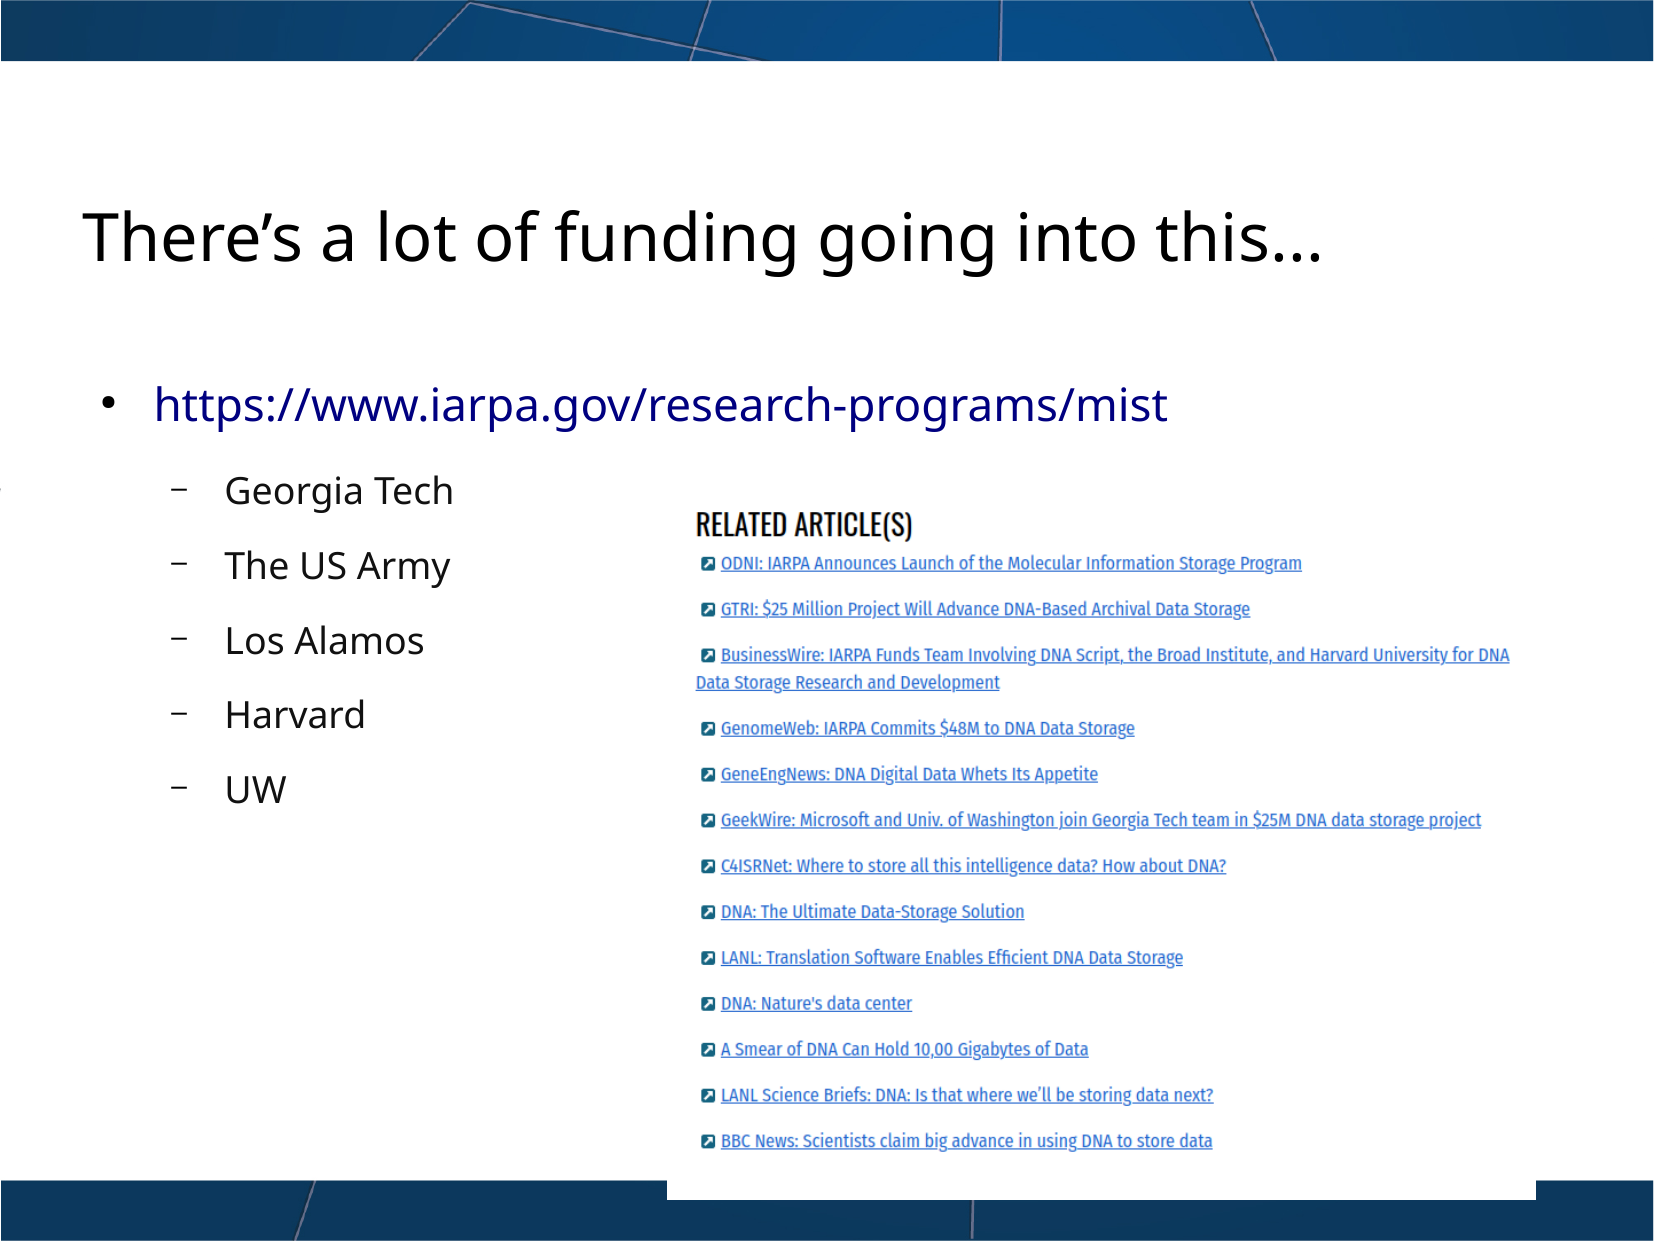

# There’s a lot of funding going into this...
https://www.iarpa.gov/research-programs/mist
Georgia Tech
The US Army
Los Alamos
Harvard
UW